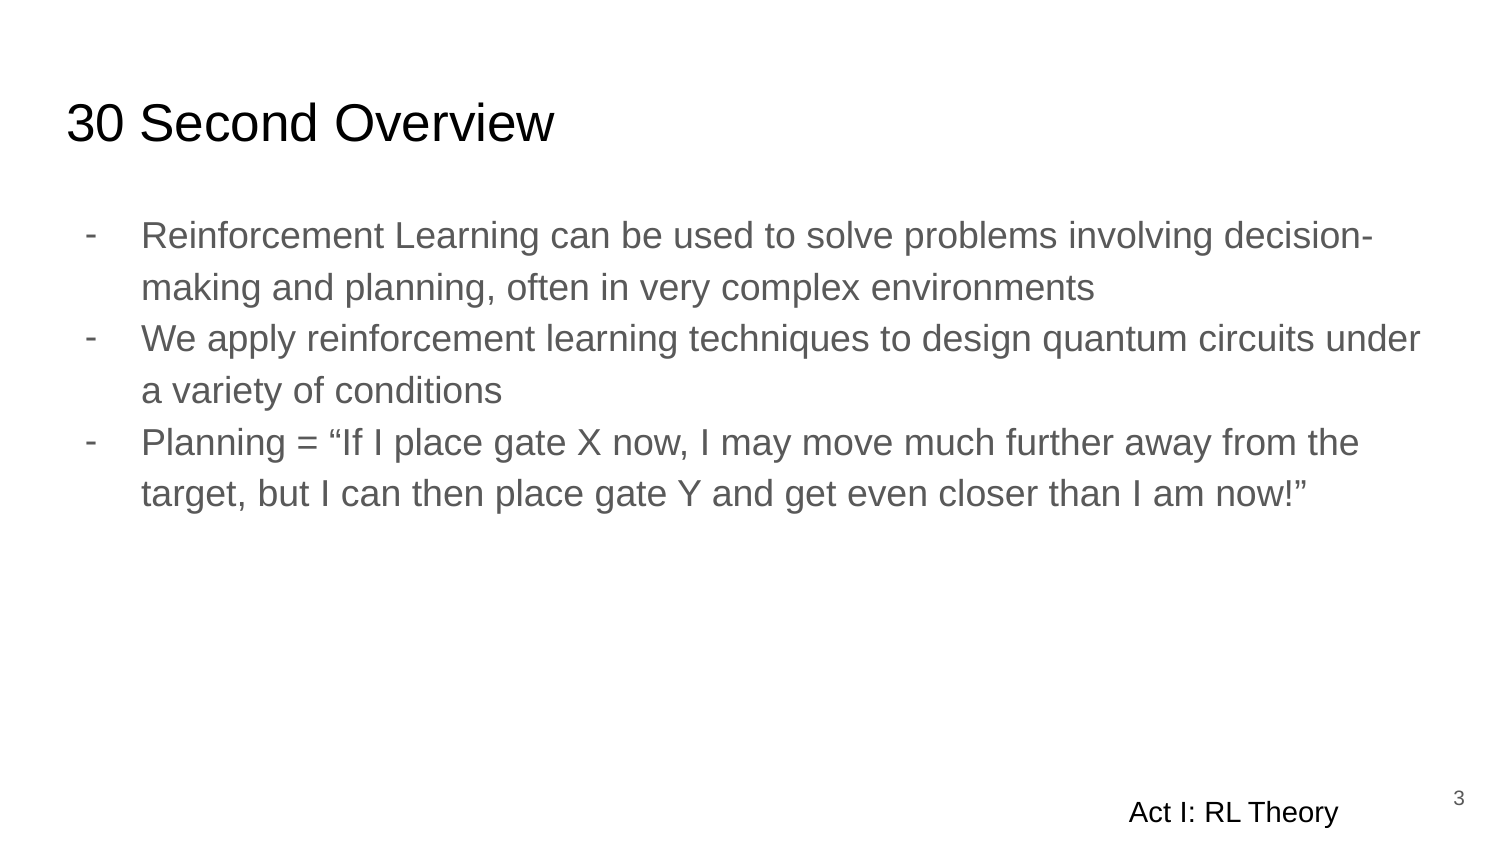

# 30 Second Overview
Reinforcement Learning can be used to solve problems involving decision-making and planning, often in very complex environments
We apply reinforcement learning techniques to design quantum circuits under a variety of conditions
Planning = “If I place gate X now, I may move much further away from the target, but I can then place gate Y and get even closer than I am now!”
Act I: RL Theory